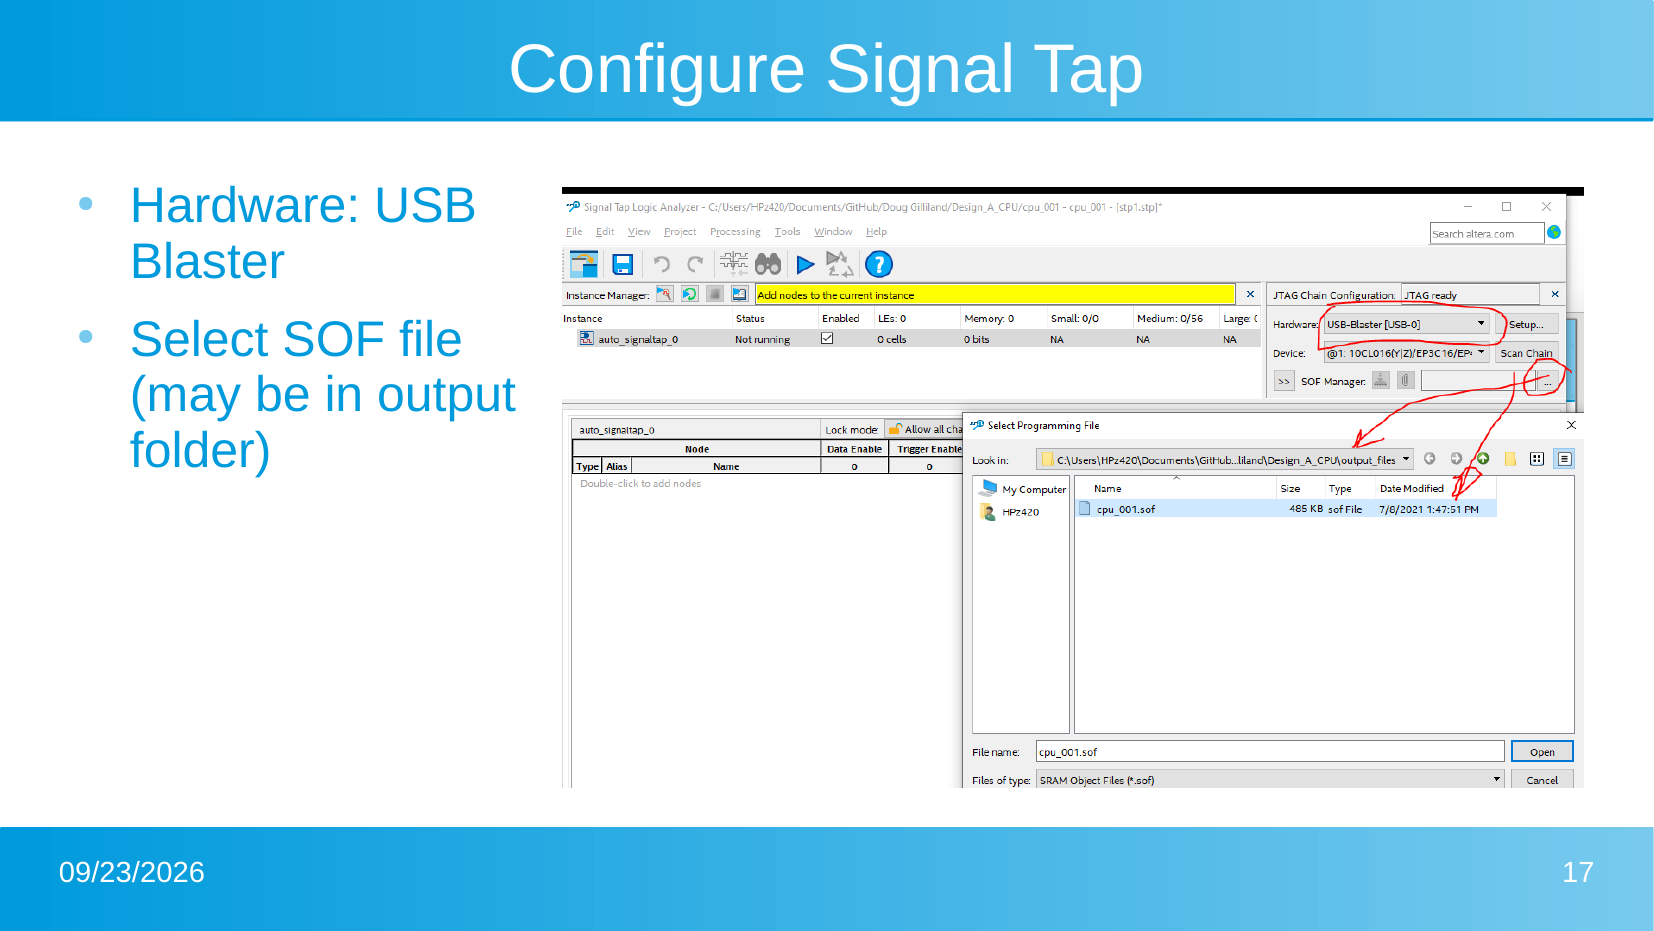

# Configure Signal Tap
Hardware: USB Blaster
Select SOF file
(may be in output folder)
17